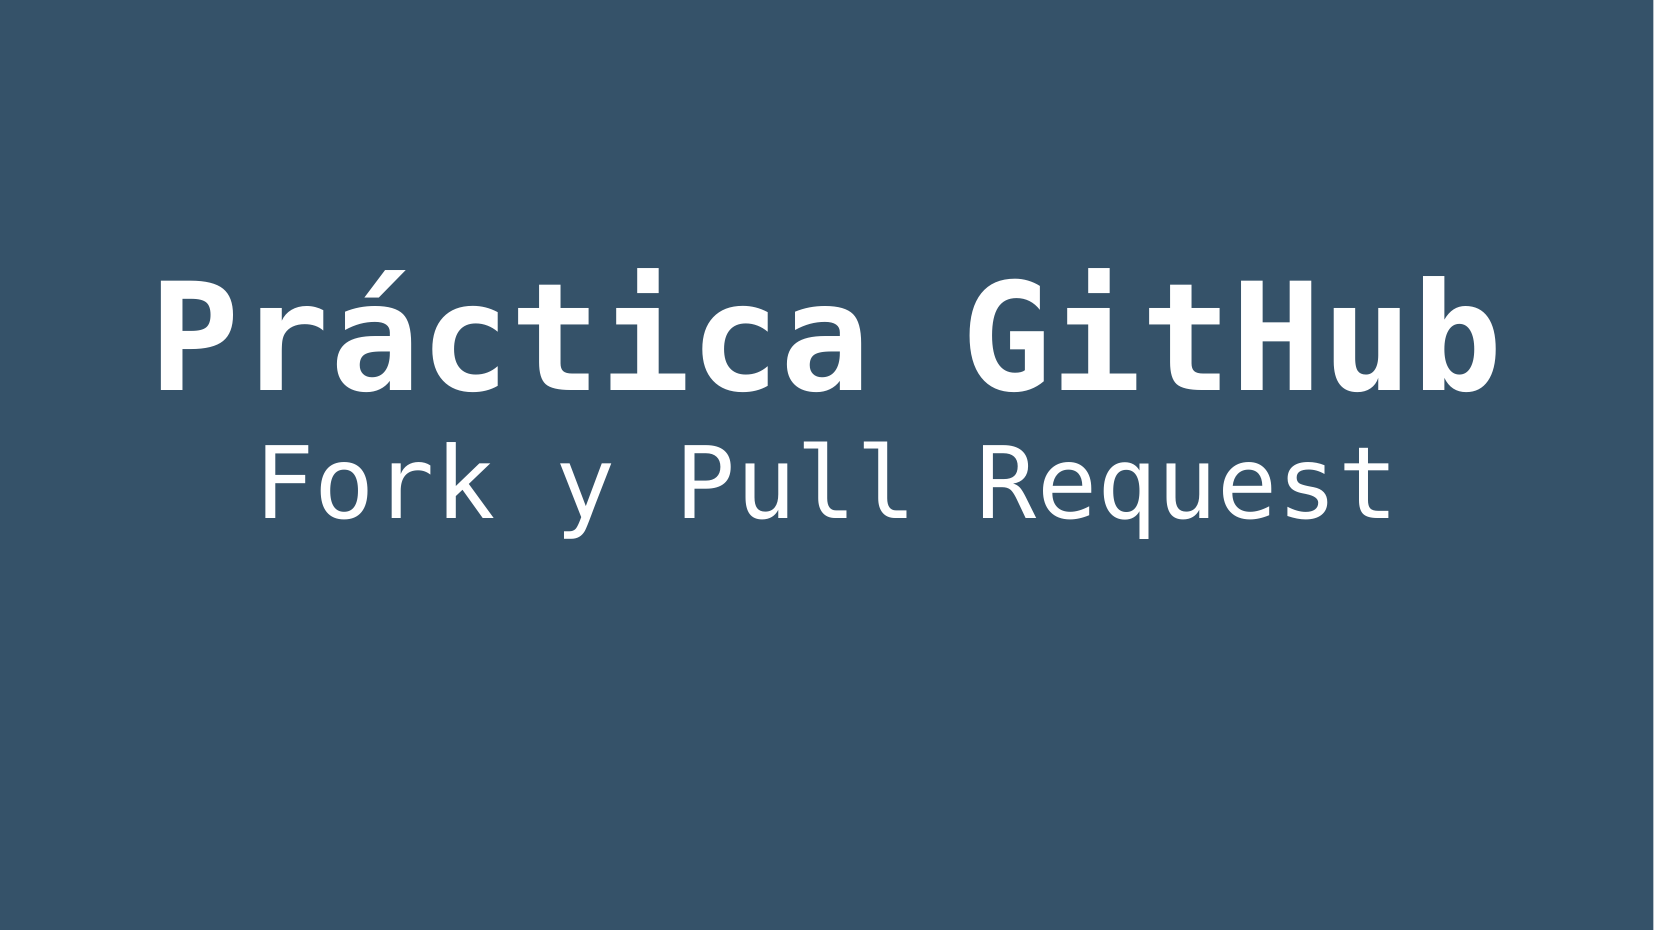

# Práctica GitHub
Fork y Pull Request